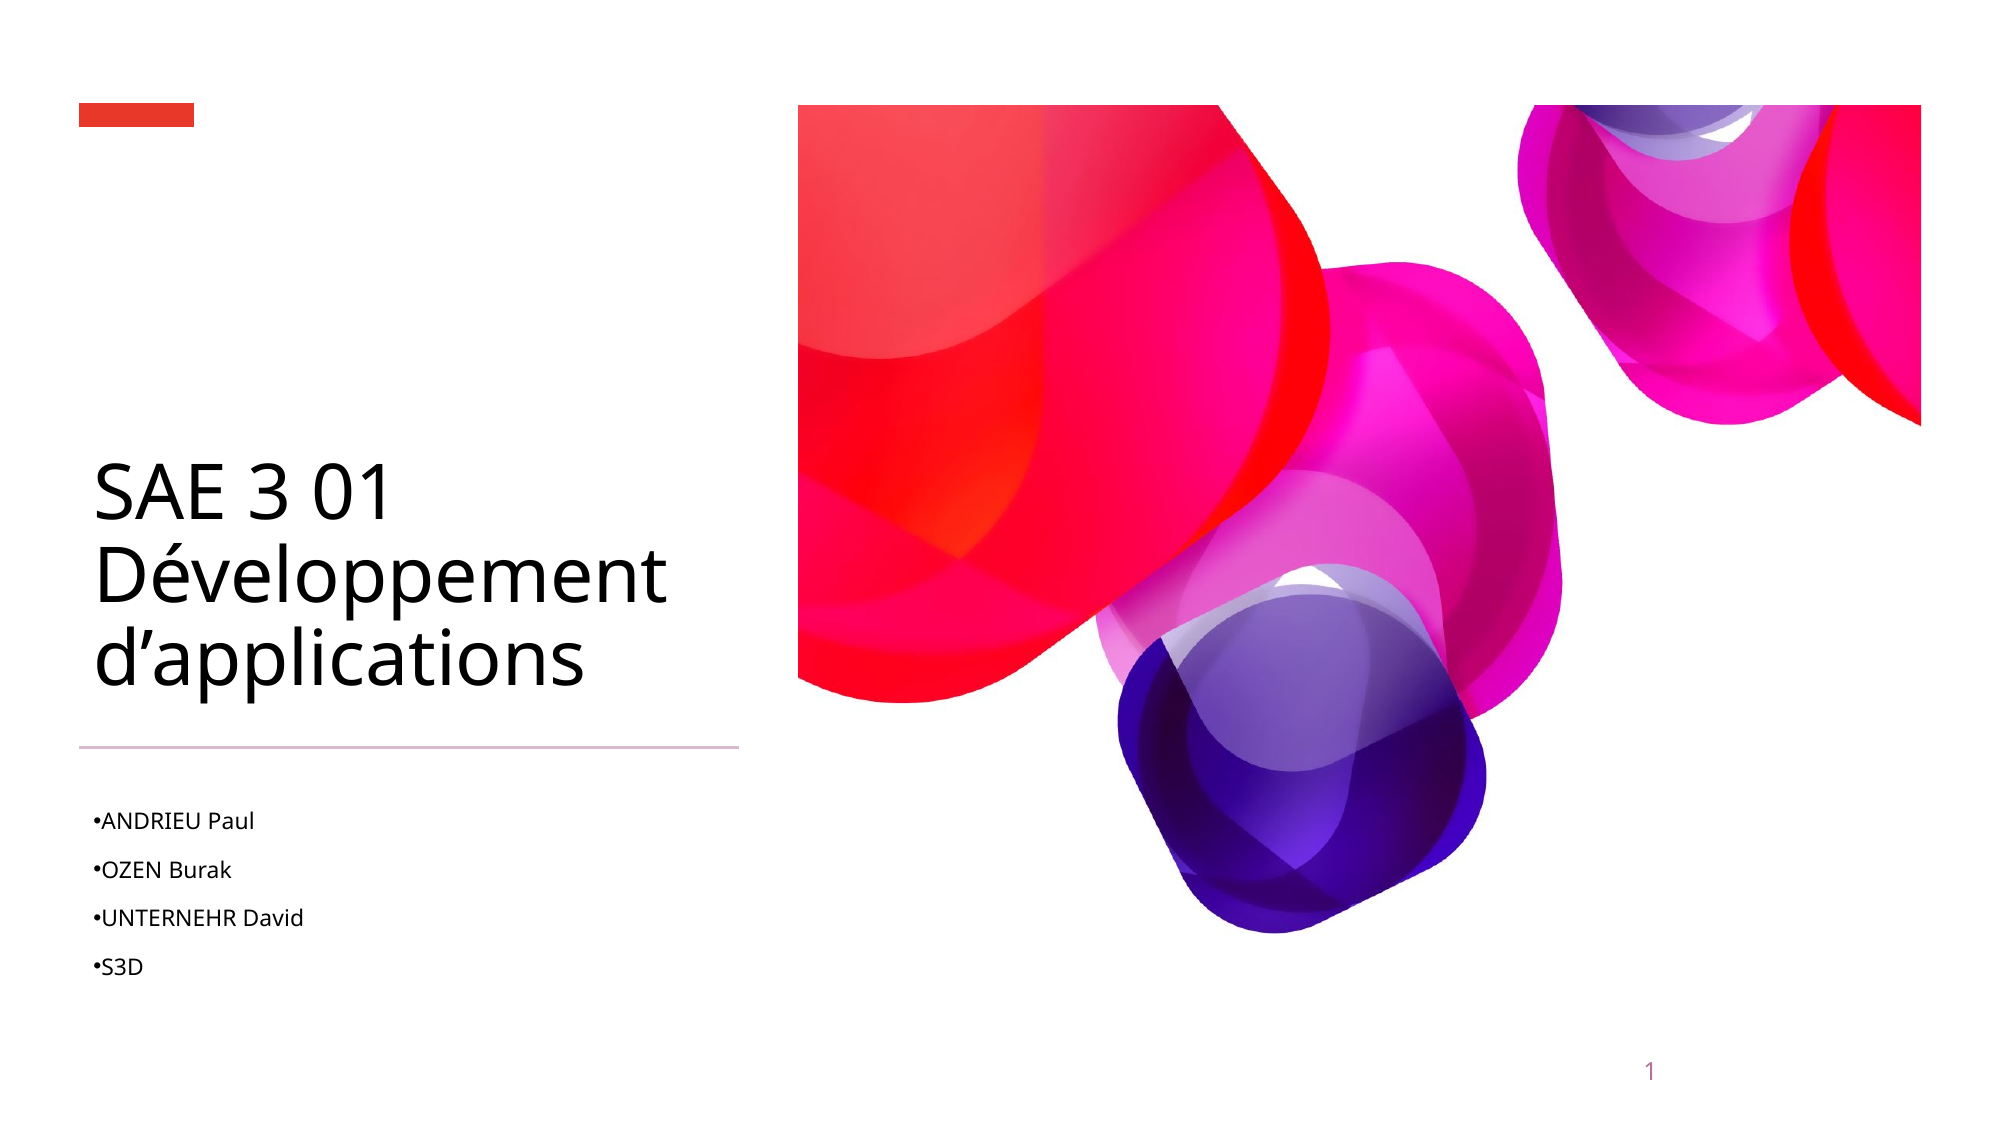

# SAE 3 01 Développement d’applications
ANDRIEU Paul
OZEN Burak
UNTERNEHR David
S3D
1